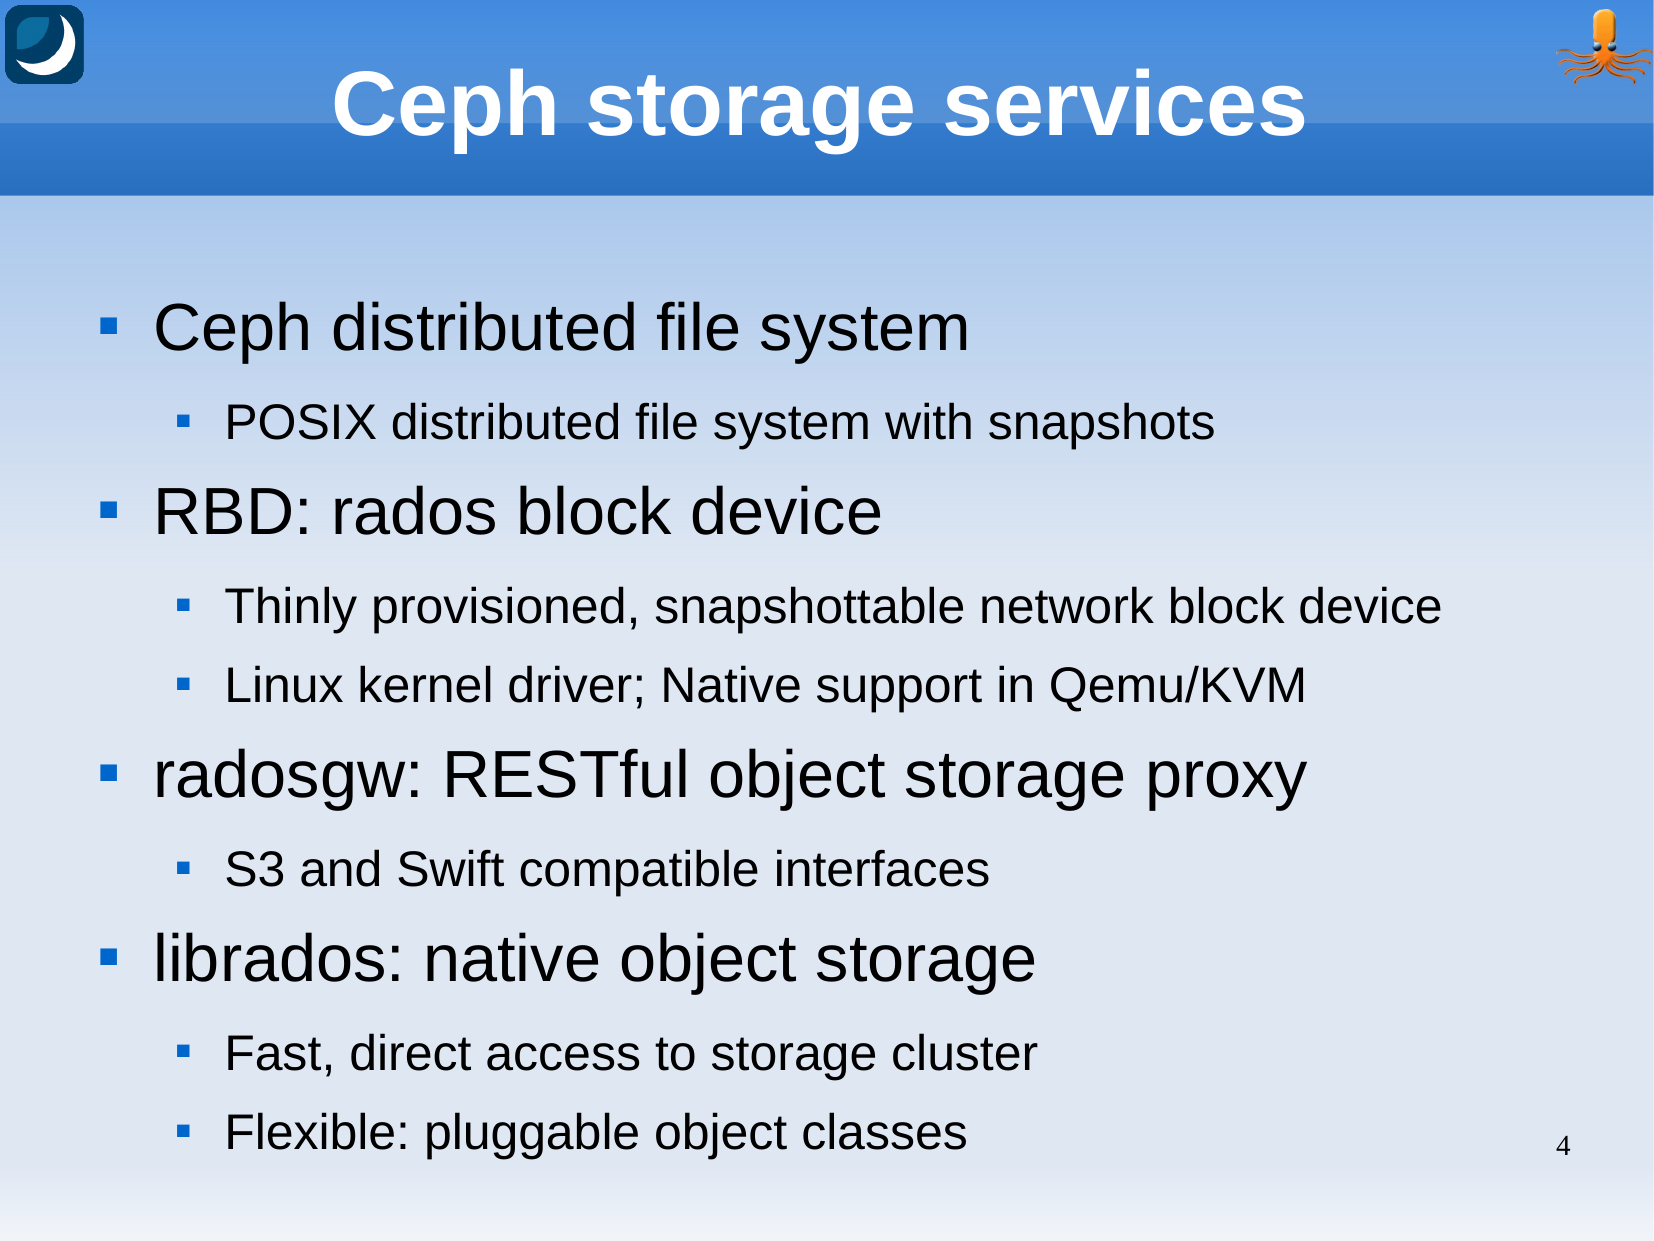

# Ceph storage services
Ceph distributed file system
POSIX distributed file system with snapshots
RBD: rados block device
Thinly provisioned, snapshottable network block device
Linux kernel driver; Native support in Qemu/KVM
radosgw: RESTful object storage proxy
S3 and Swift compatible interfaces
librados: native object storage
Fast, direct access to storage cluster
Flexible: pluggable object classes
4